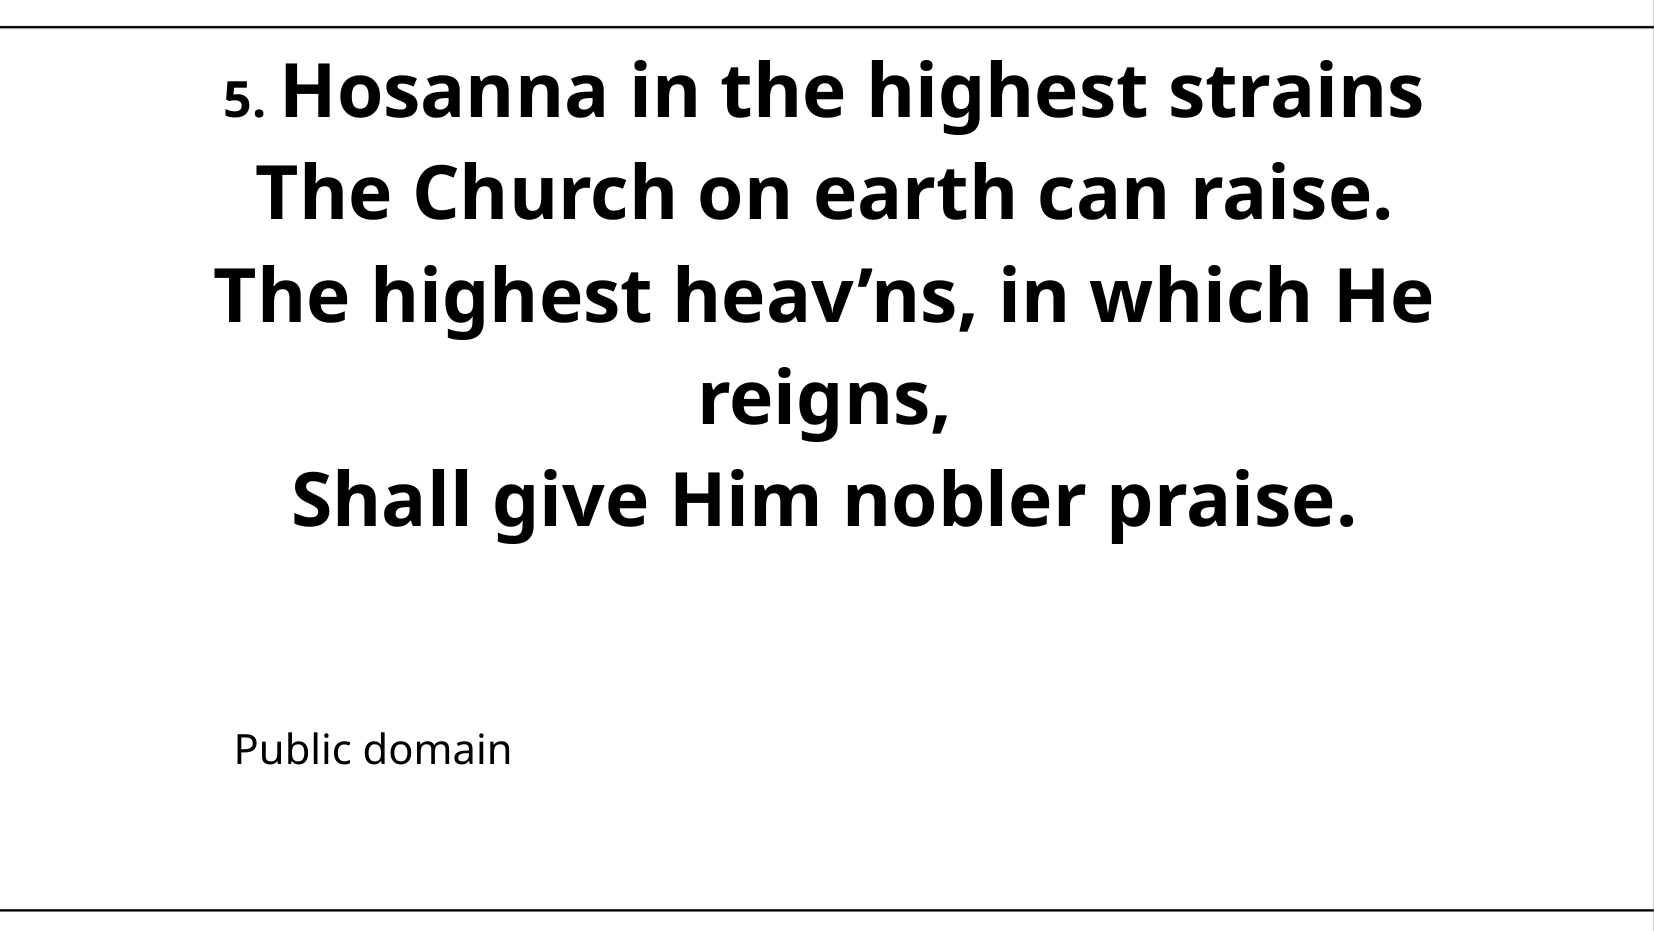

5. Hosanna in the highest strains
The Church on earth can raise.
The highest heav’ns, in which He reigns,
Shall give Him nobler praise.
 Public domain